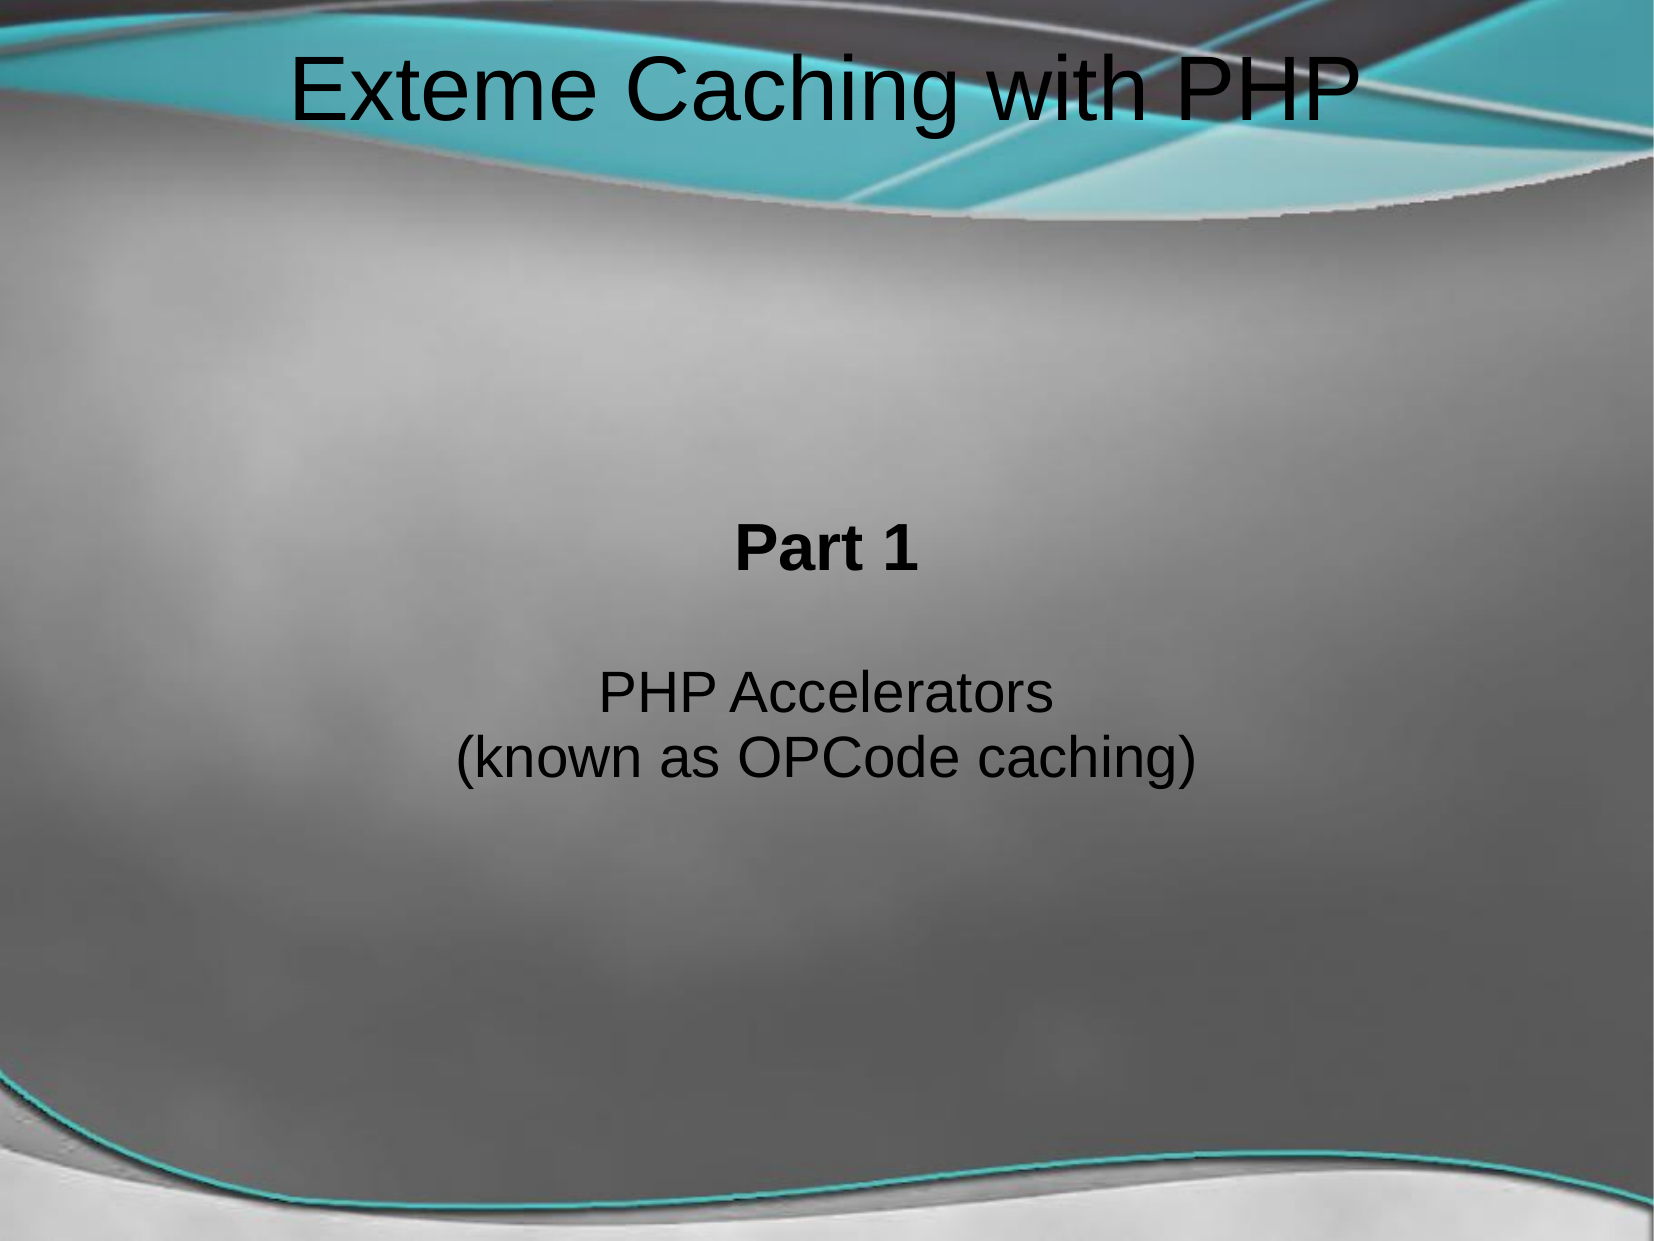

Exteme Caching with PHP
# Part 1
PHP Accelerators
(known as OPCode caching)